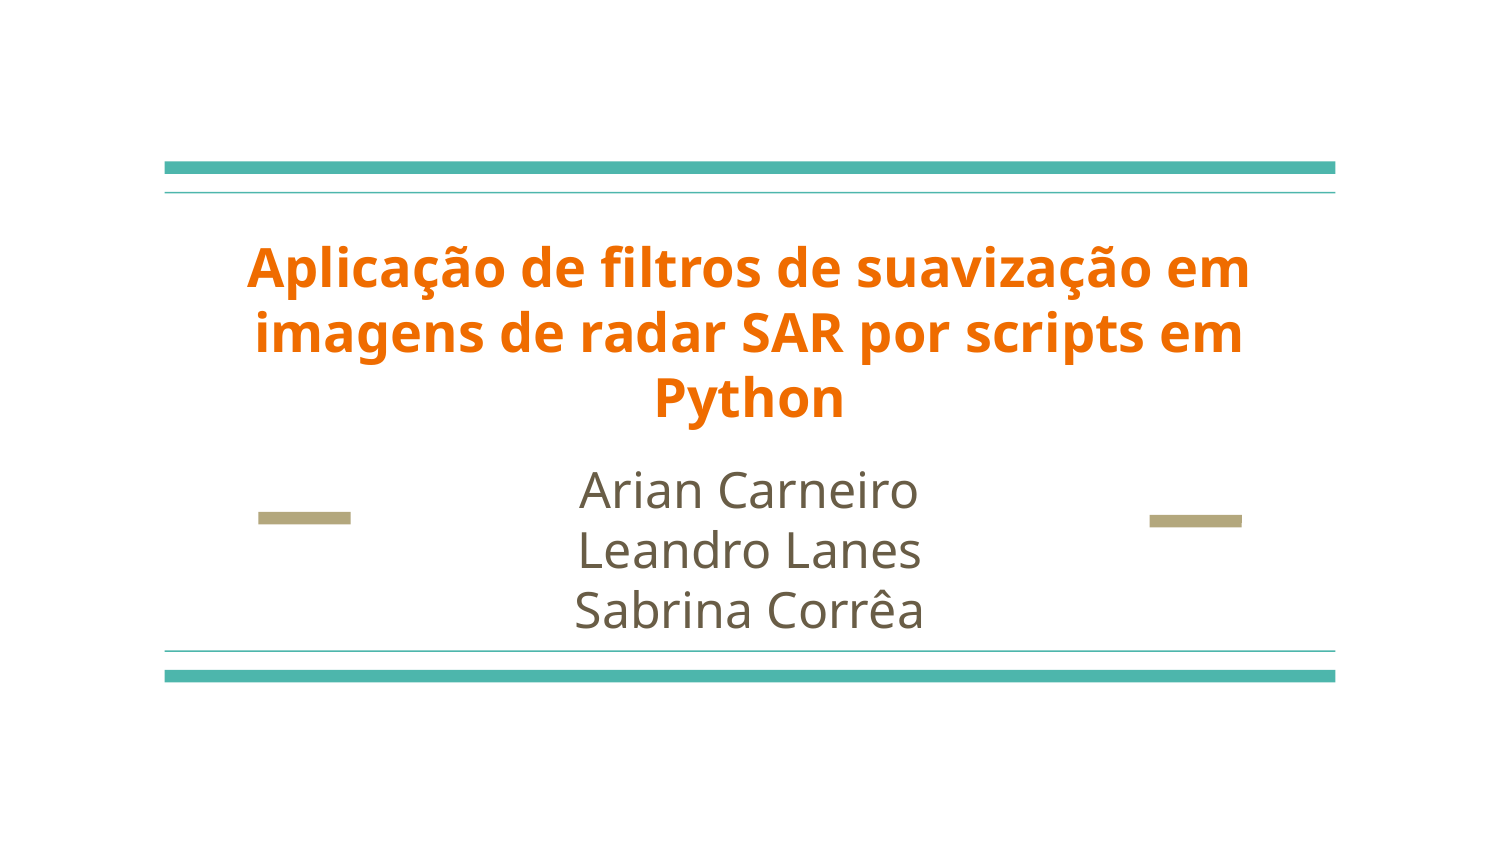

# Aplicação de filtros de suavização em imagens de radar SAR por scripts em Python
Arian Carneiro
Leandro Lanes
Sabrina Corrêa